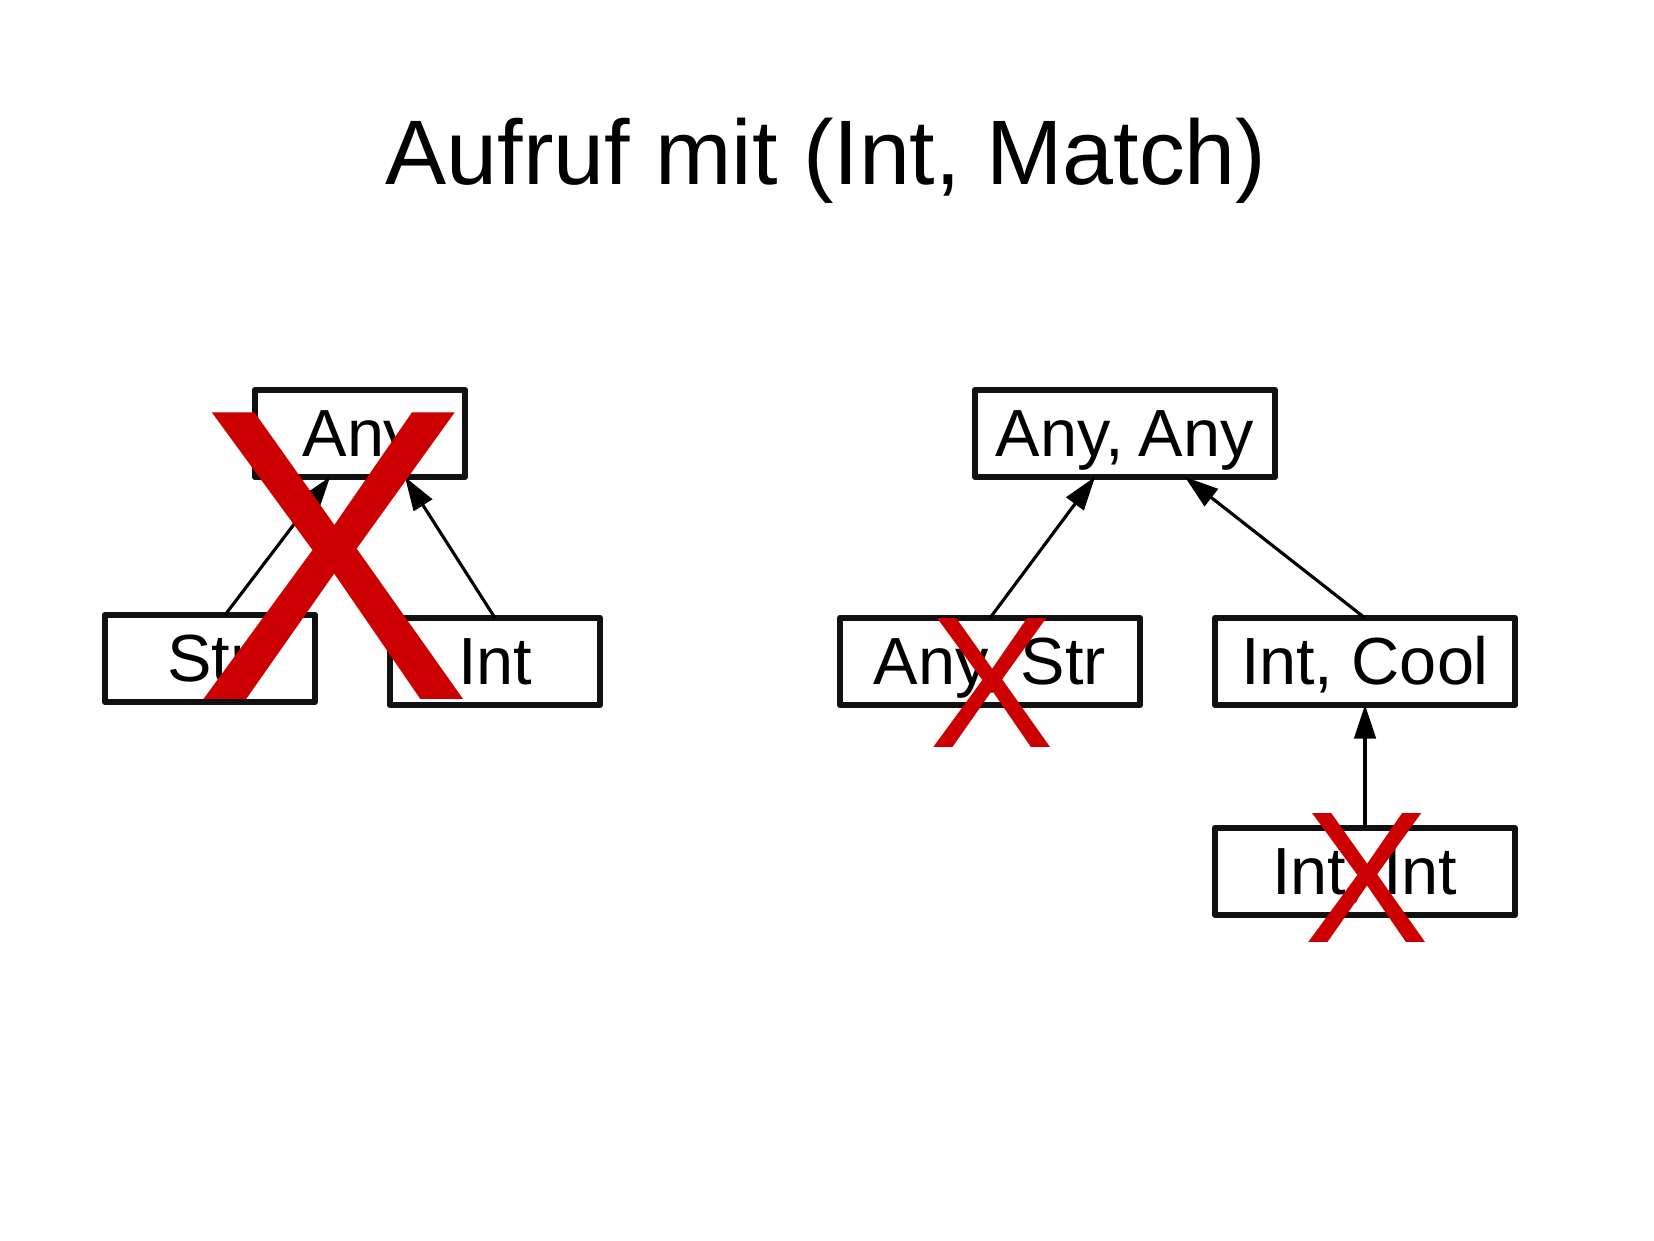

# Aufruf mit (Int, Match)
X
Any
Any, Any
X
Str
Int
Any, Str
Int, Cool
X
Int, Int